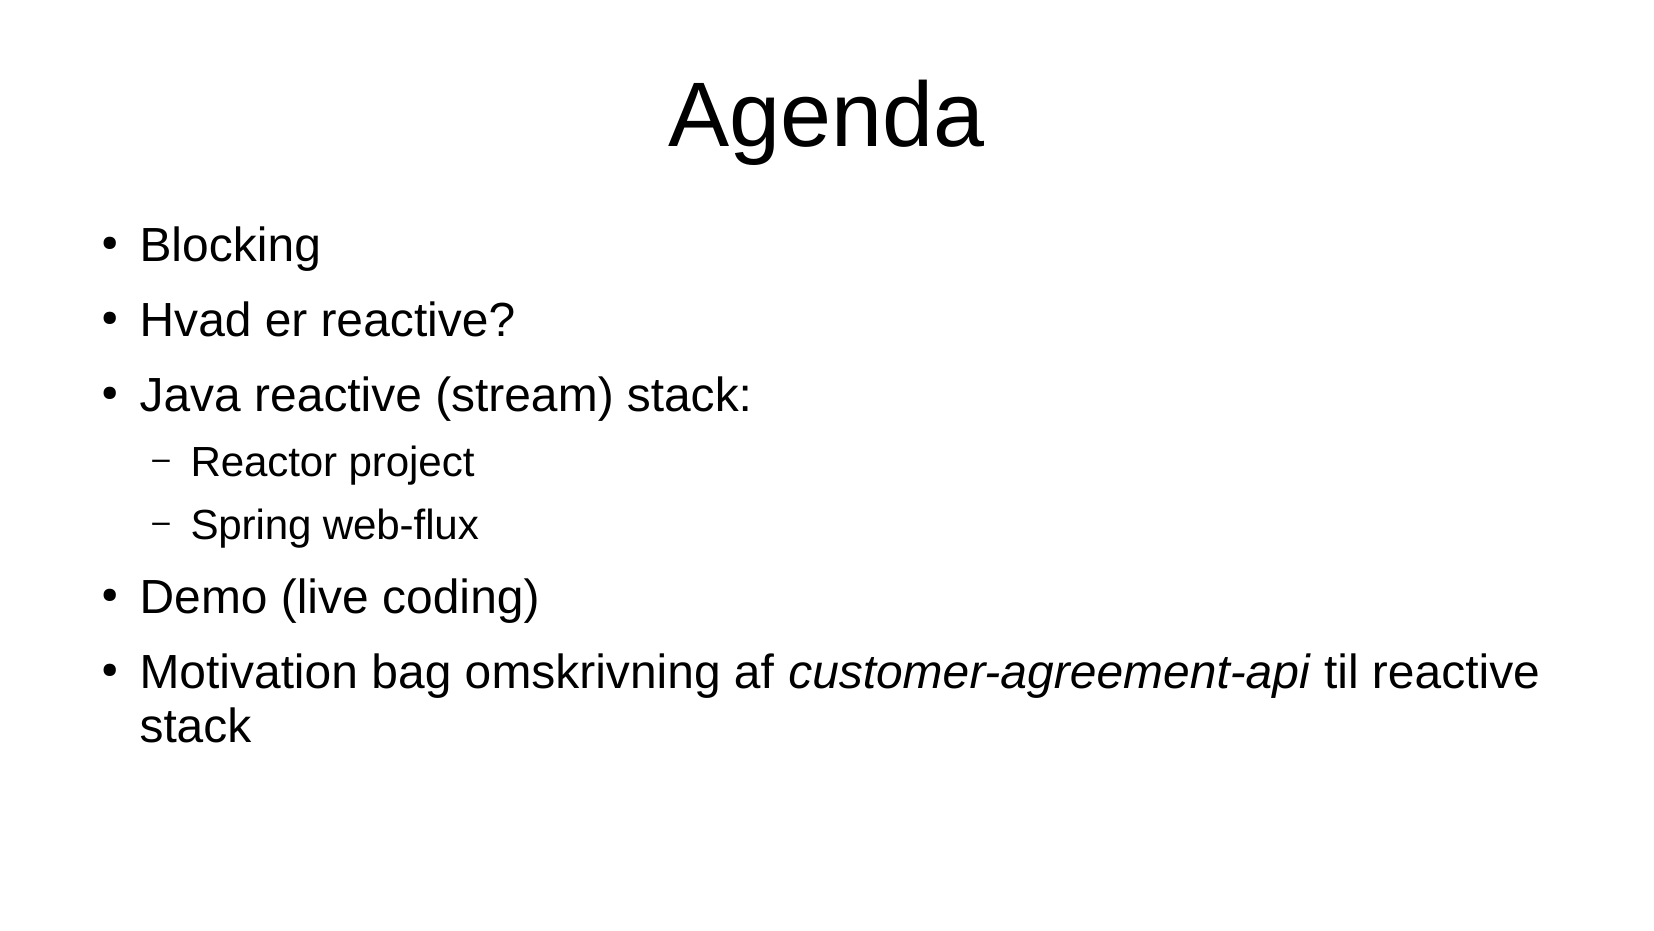

# Agenda
Blocking
Hvad er reactive?
Java reactive (stream) stack:
Reactor project
Spring web-flux
Demo (live coding)
Motivation bag omskrivning af customer-agreement-api til reactive stack